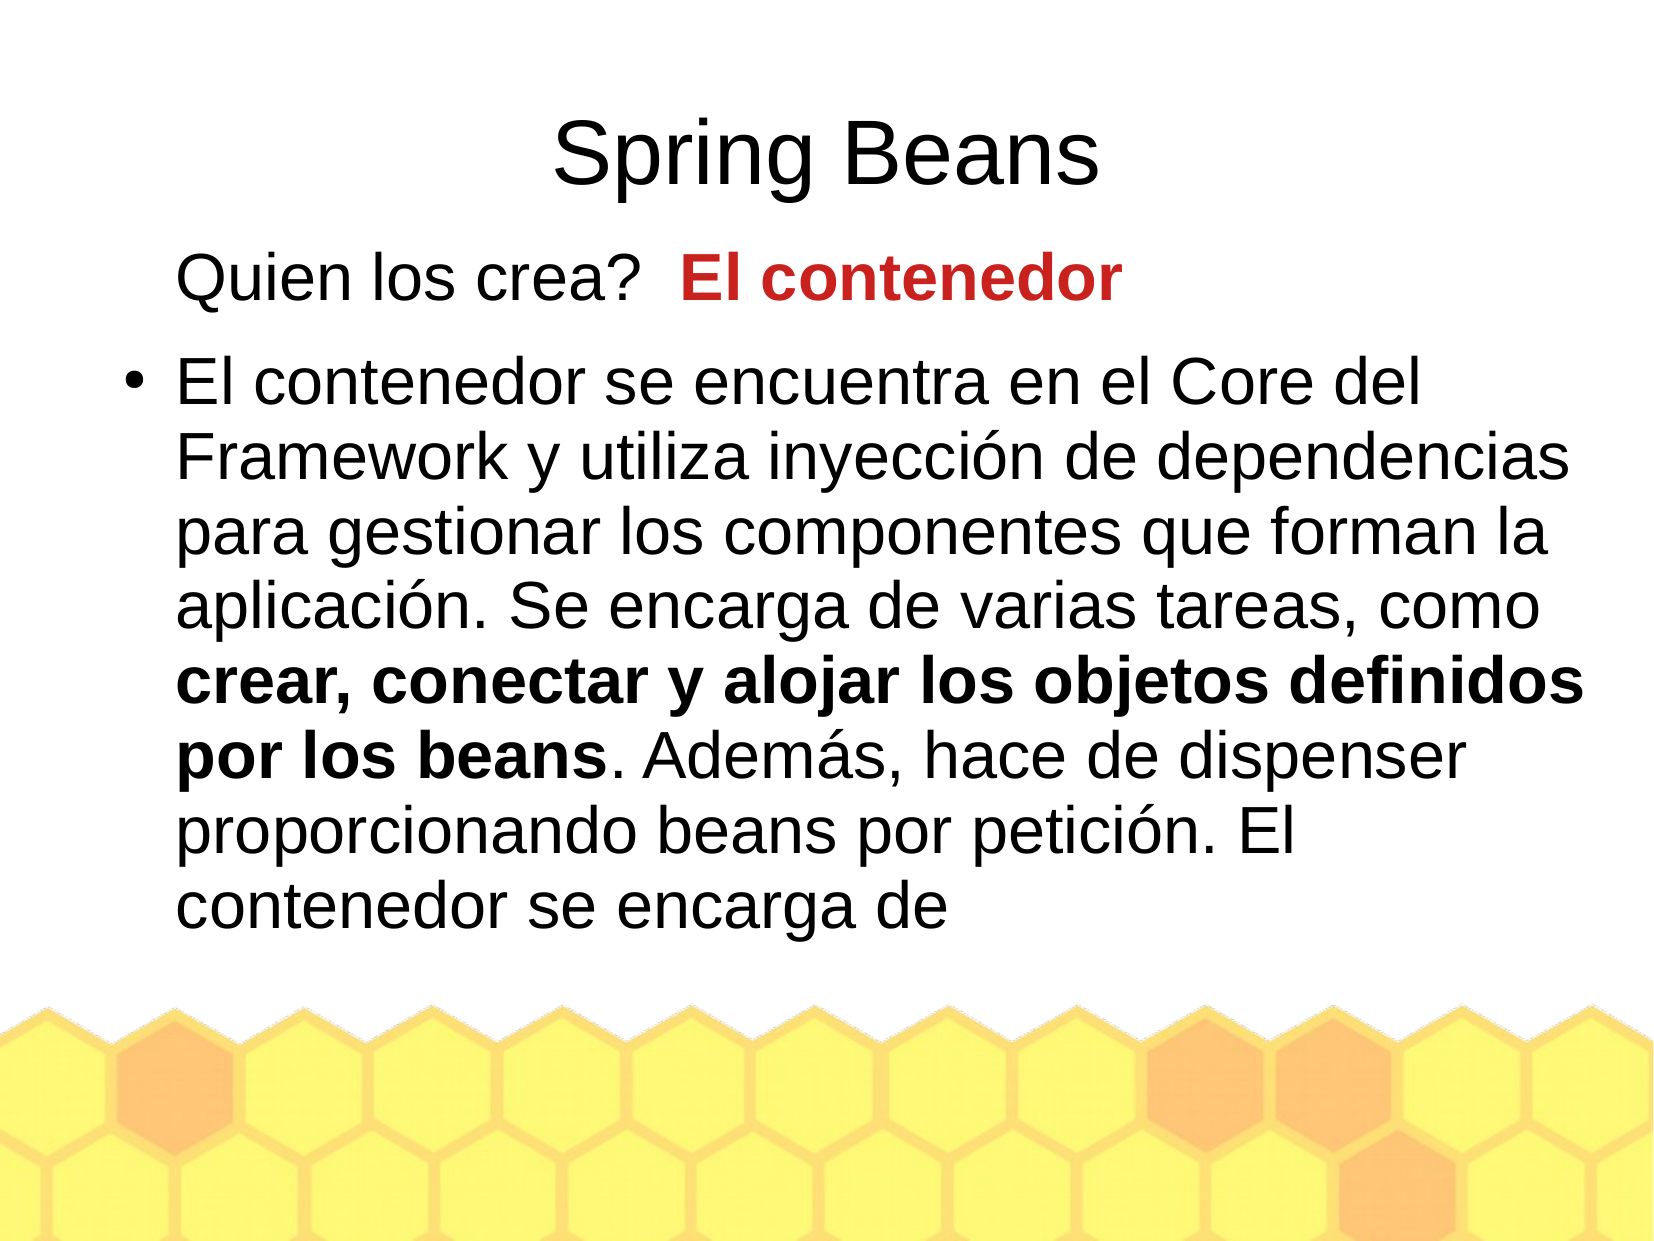

# Spring Beans
Quien los crea? El contenedor
El contenedor se encuentra en el Core del Framework y utiliza inyección de dependencias para gestionar los componentes que forman la aplicación. Se encarga de varias tareas, como crear, conectar y alojar los objetos definidos por los beans. Además, hace de dispenser proporcionando beans por petición. El contenedor se encarga de